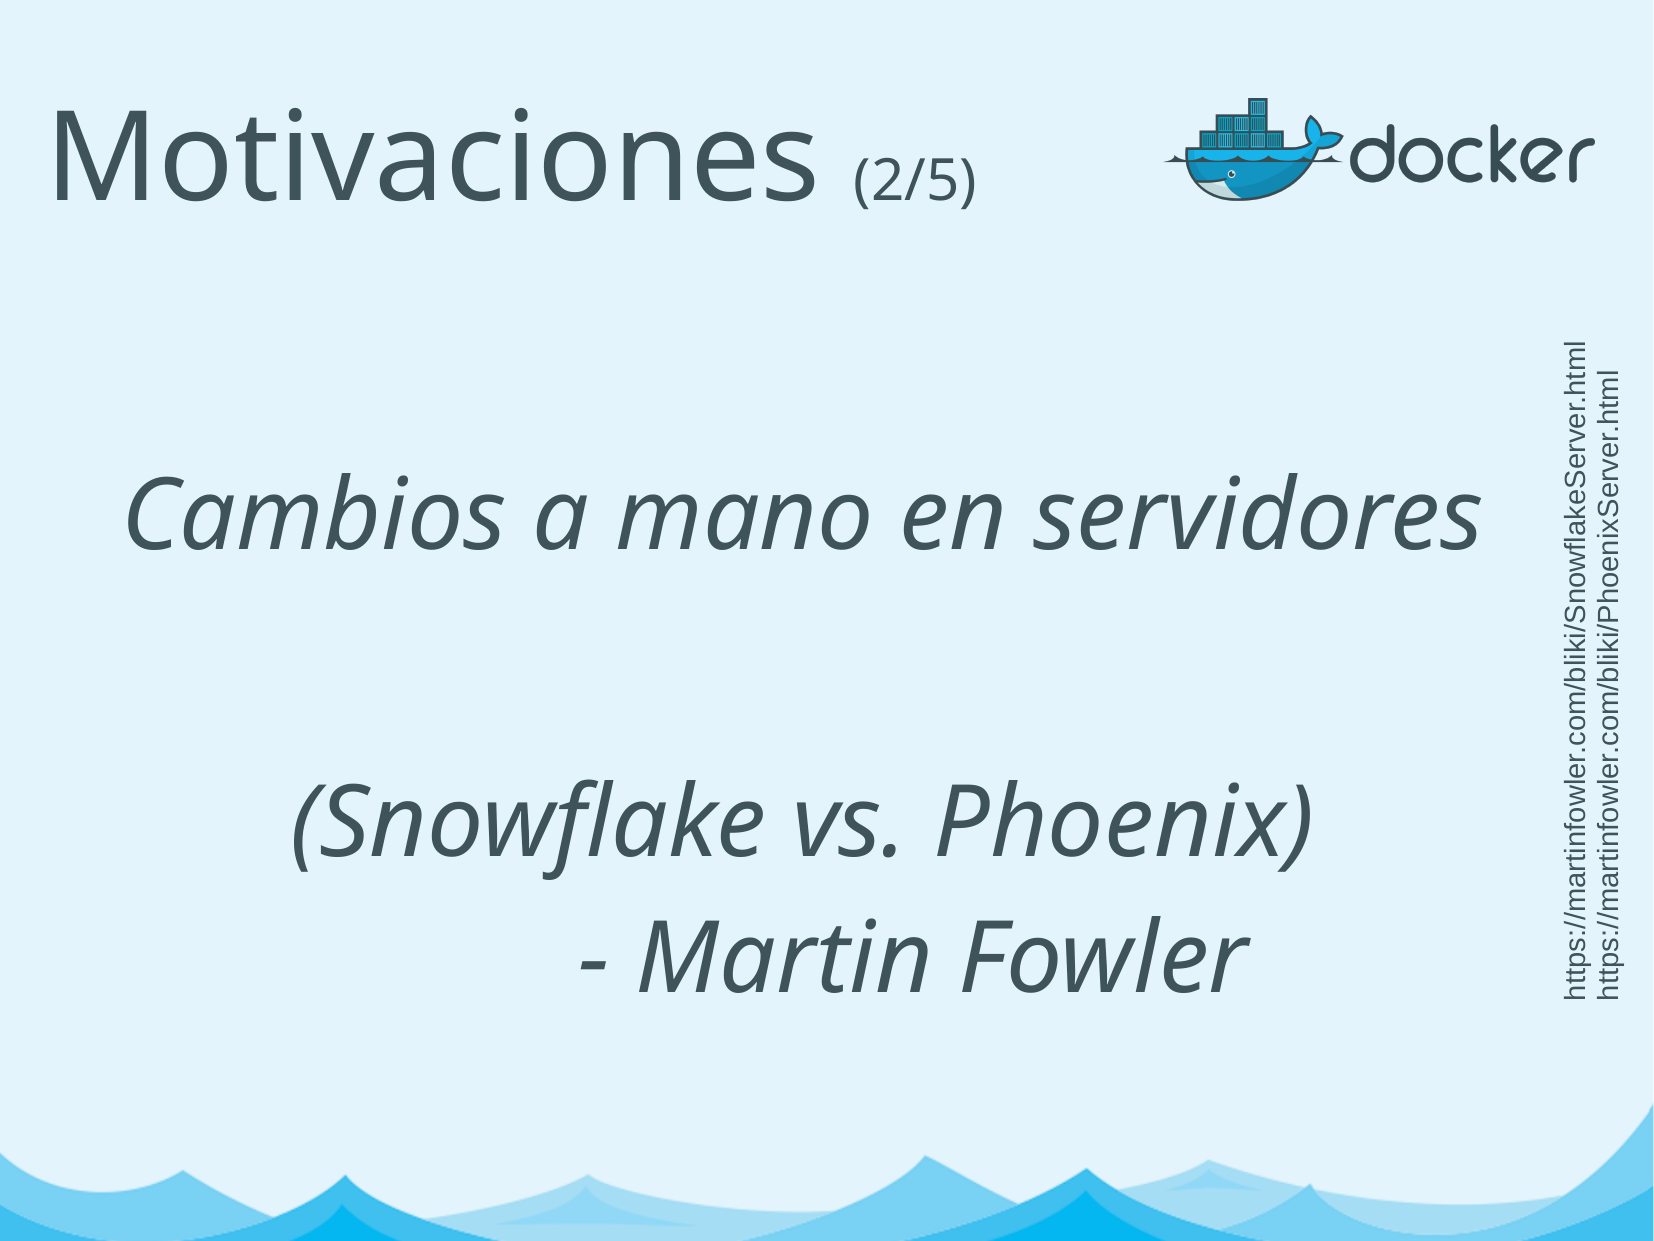

Motivaciones (2/5)
Cambios a mano en servidores
(Snowflake vs. Phoenix)
			- Martin Fowler
https://martinfowler.com/bliki/SnowflakeServer.html
https://martinfowler.com/bliki/PhoenixServer.html